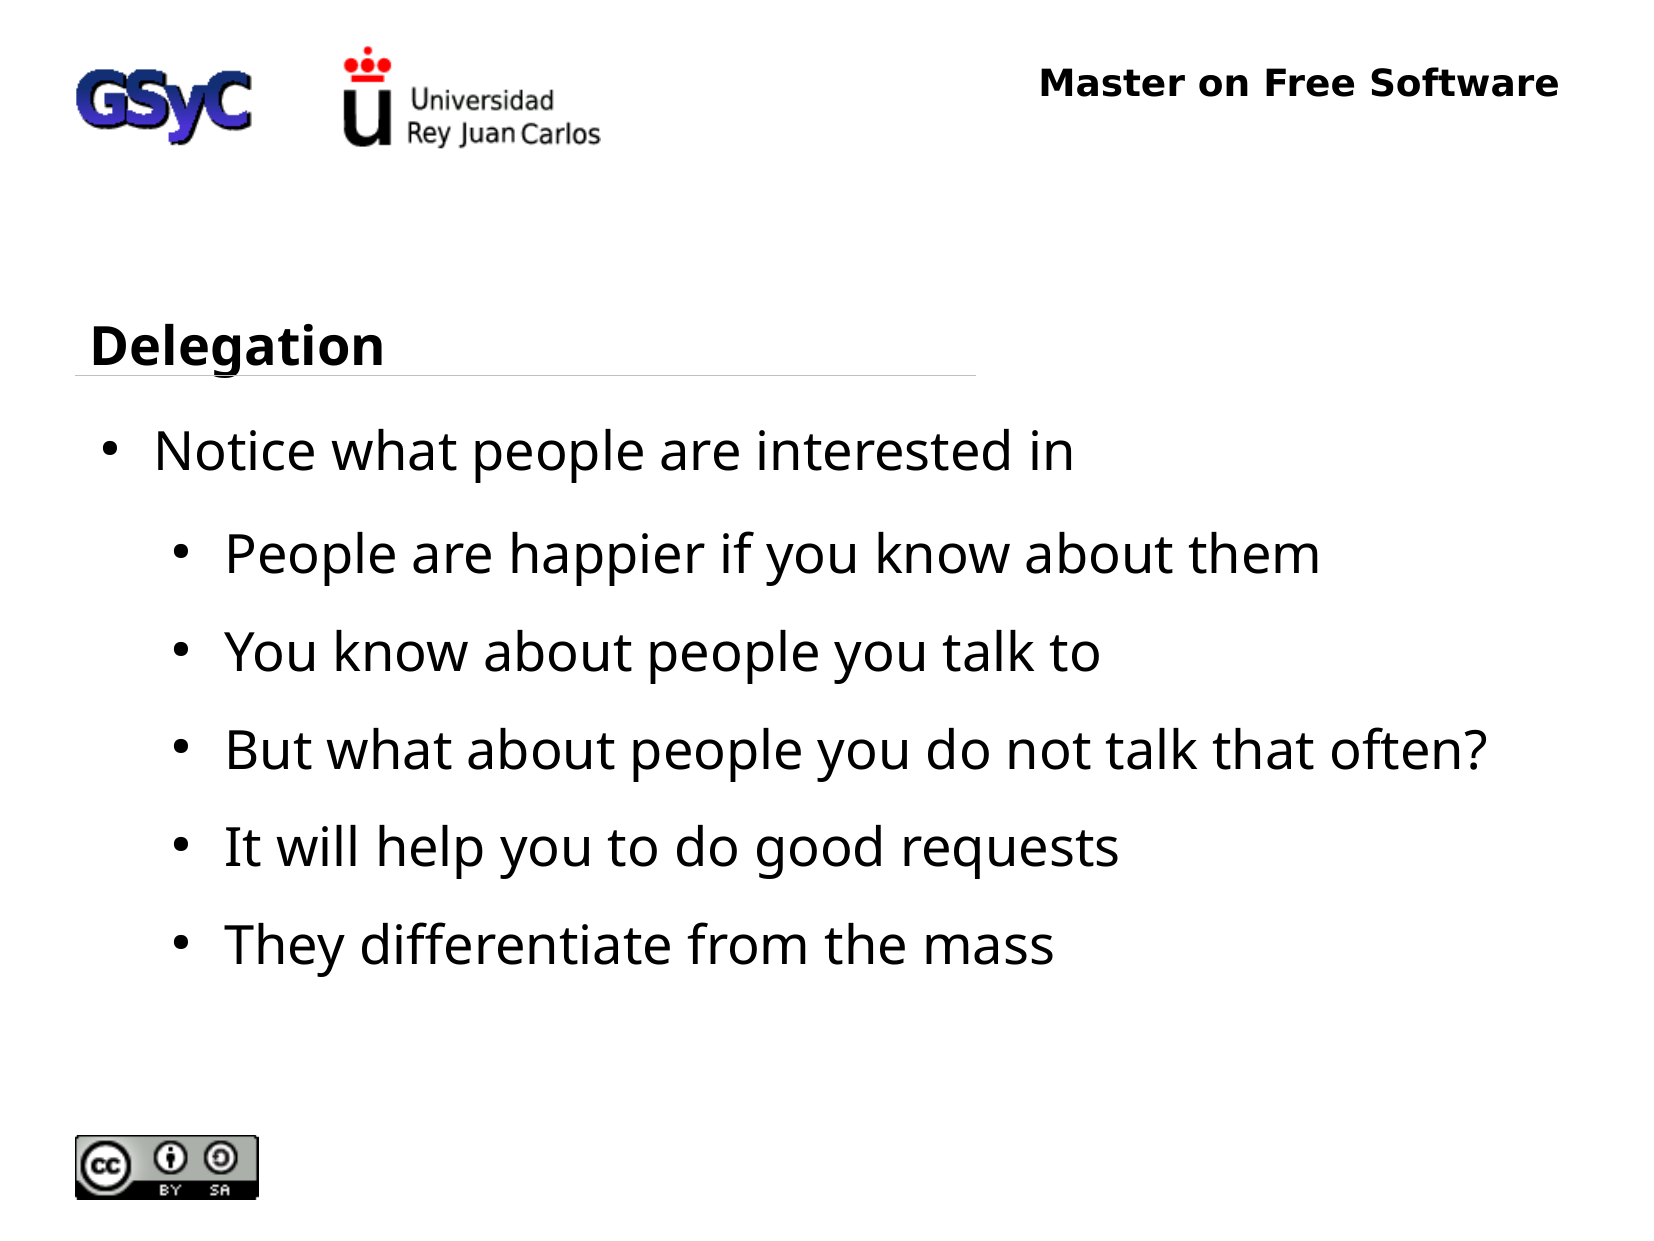

Delegation
# Notice what people are interested in
People are happier if you know about them
You know about people you talk to
But what about people you do not talk that often?
It will help you to do good requests
They differentiate from the mass